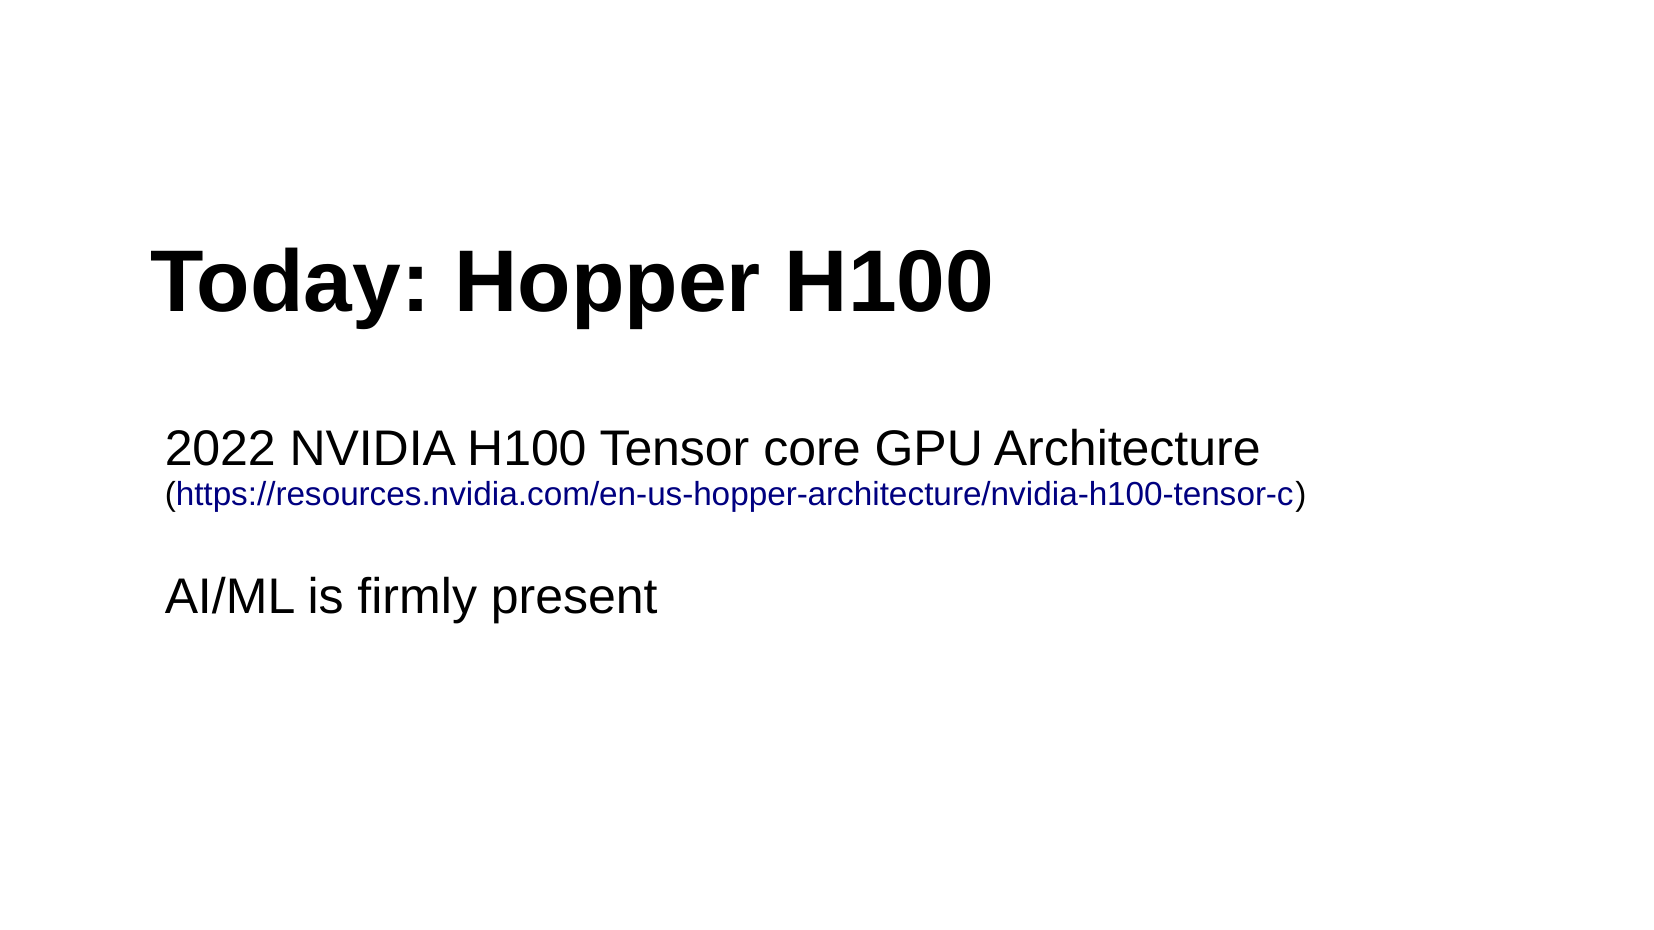

# Today: Hopper H100
2022 NVIDIA H100 Tensor core GPU Architecture
(https://resources.nvidia.com/en-us-hopper-architecture/nvidia-h100-tensor-c)
AI/ML is firmly present